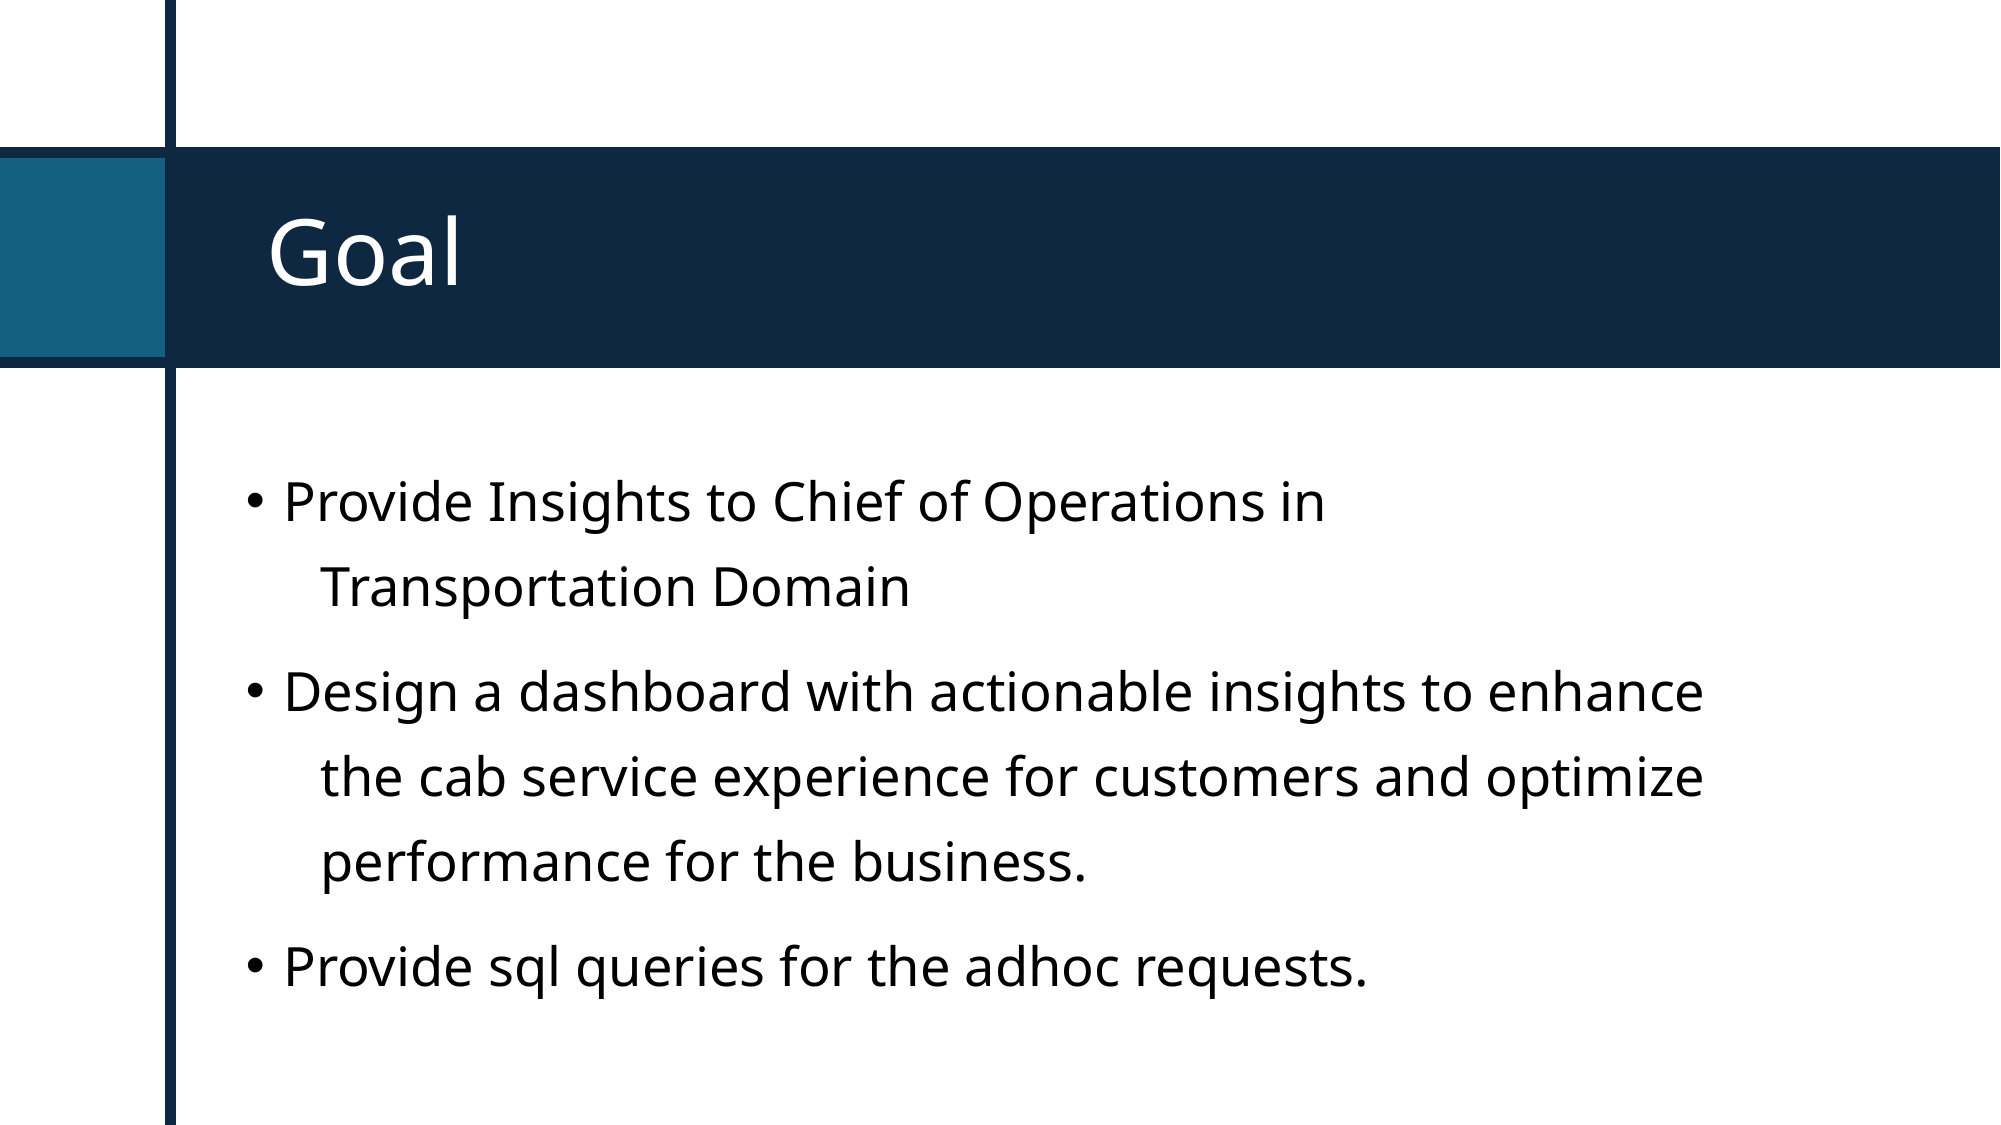

# Goal
Provide Insights to Chief of Operations in Transportation Domain
Design a dashboard with actionable insights to enhance the cab service experience for customers and optimize performance for the business.
Provide sql queries for the adhoc requests.